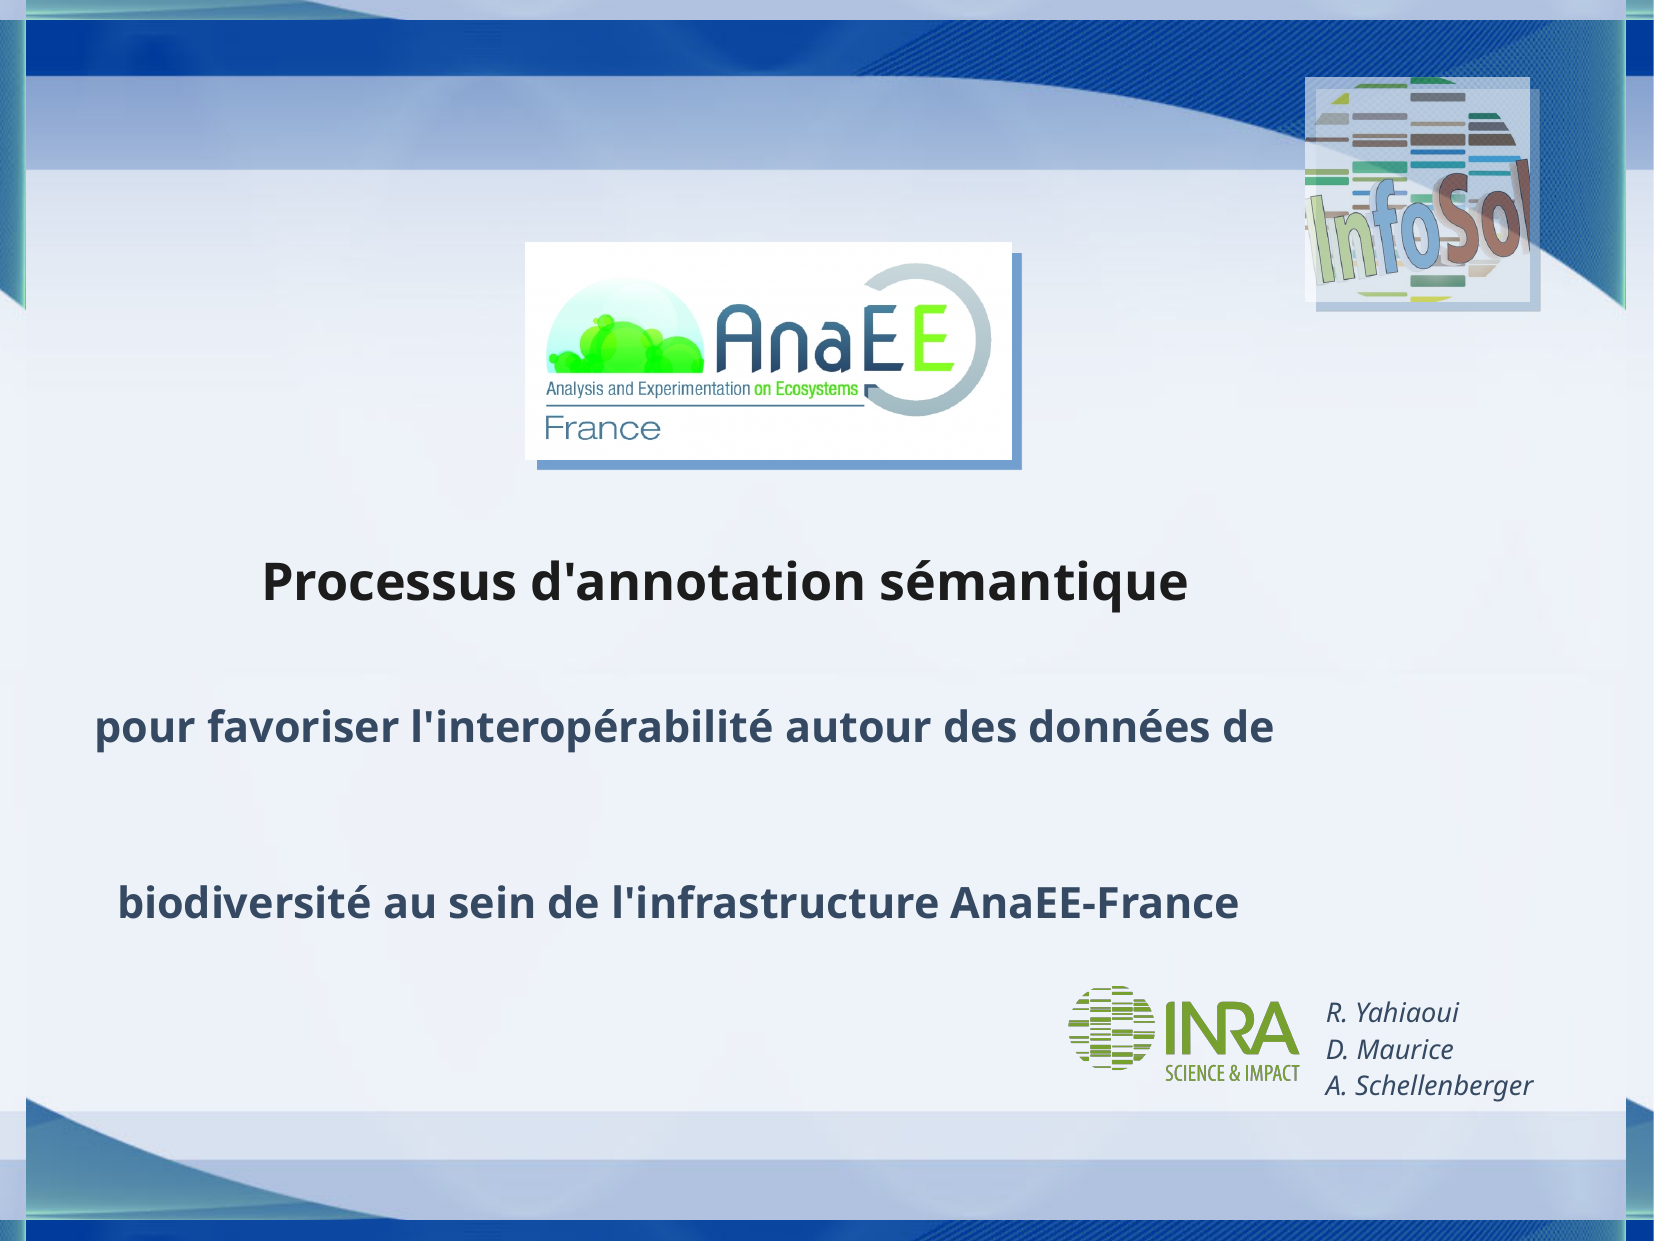

Processus d'annotation sémantique
# pour favoriser l'interopérabilité autour des données de
 biodiversité au sein de l'infrastructure AnaEE-France
R. Yahiaoui
D. Maurice
A. Schellenberger